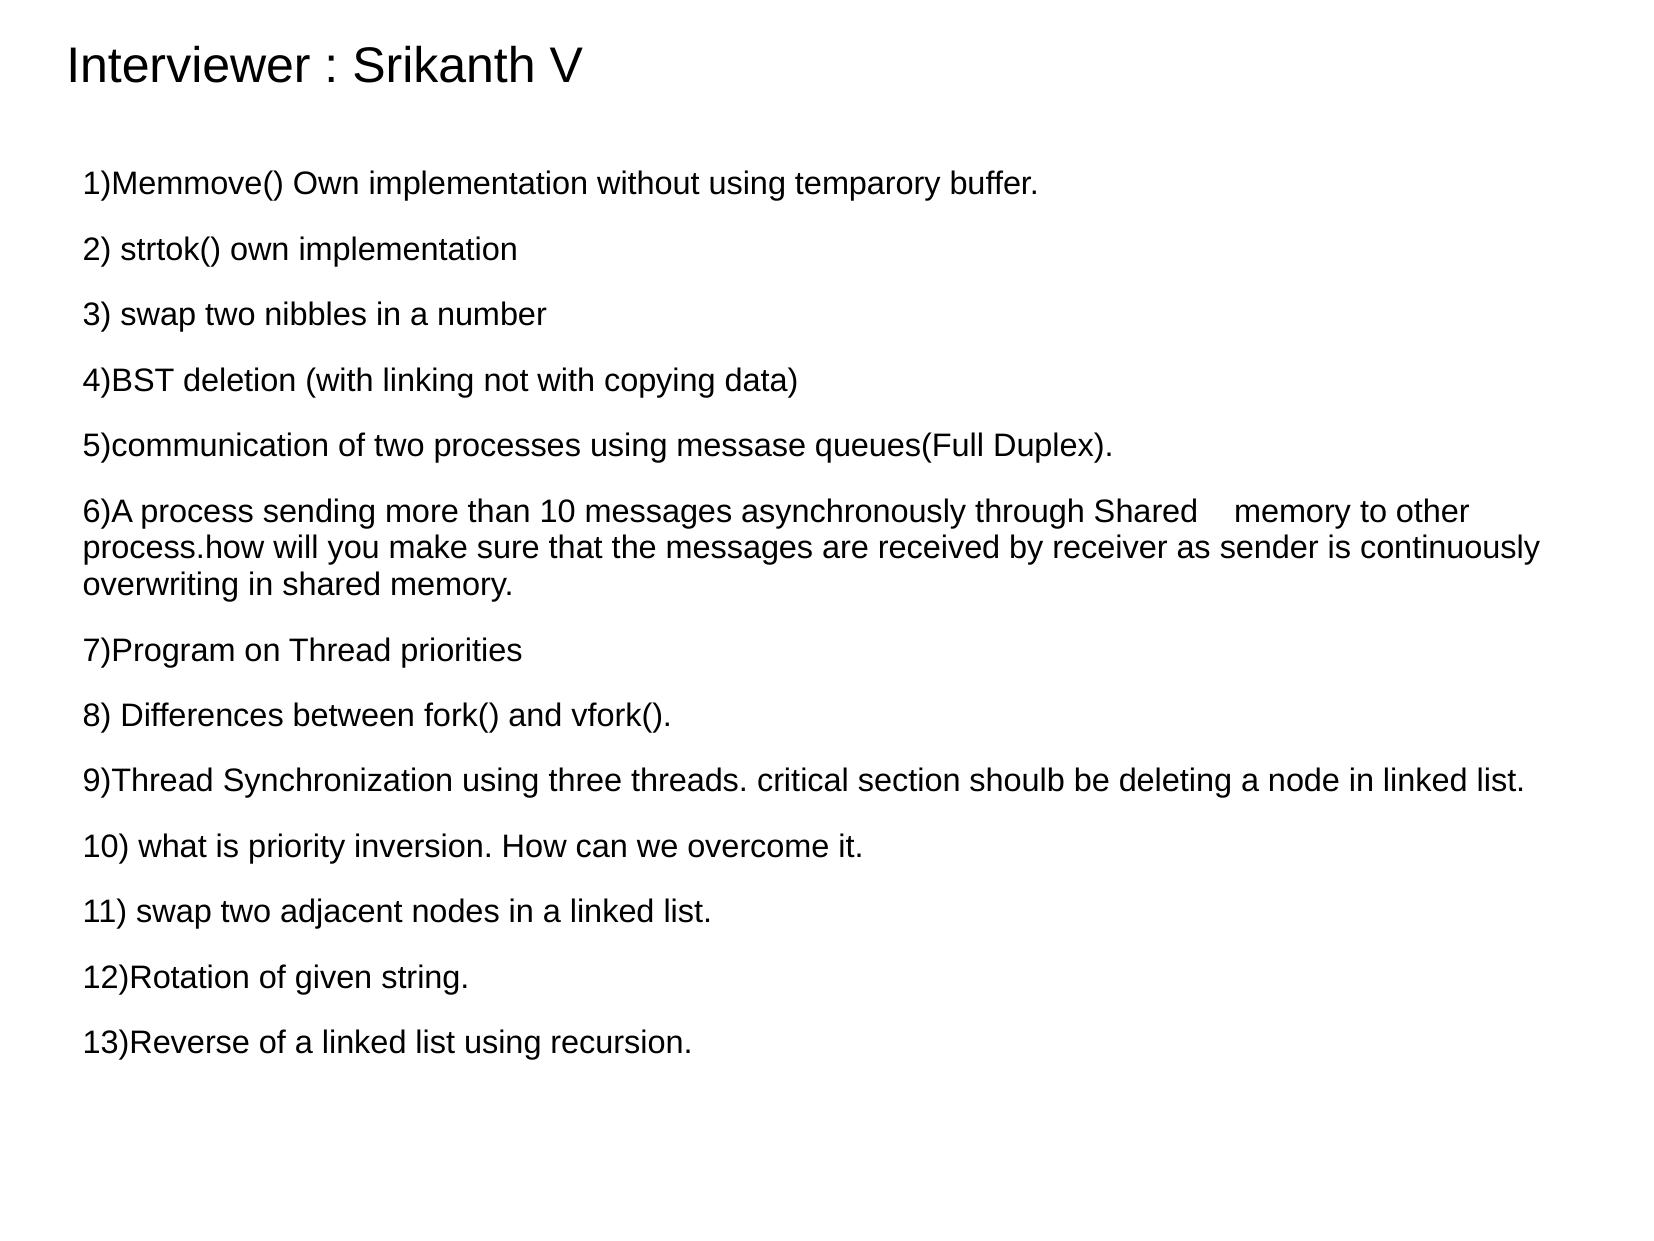

# Interviewer : Srikanth V
1)Memmove() Own implementation without using temparory buffer.
2) strtok() own implementation
3) swap two nibbles in a number
4)BST deletion (with linking not with copying data)
5)communication of two processes using messase queues(Full Duplex).
6)A process sending more than 10 messages asynchronously through Shared memory to other process.how will you make sure that the messages are received by receiver as sender is continuously overwriting in shared memory.
7)Program on Thread priorities
8) Differences between fork() and vfork().
9)Thread Synchronization using three threads. critical section shoulb be deleting a node in linked list.
10) what is priority inversion. How can we overcome it.
11) swap two adjacent nodes in a linked list.
12)Rotation of given string.
13)Reverse of a linked list using recursion.